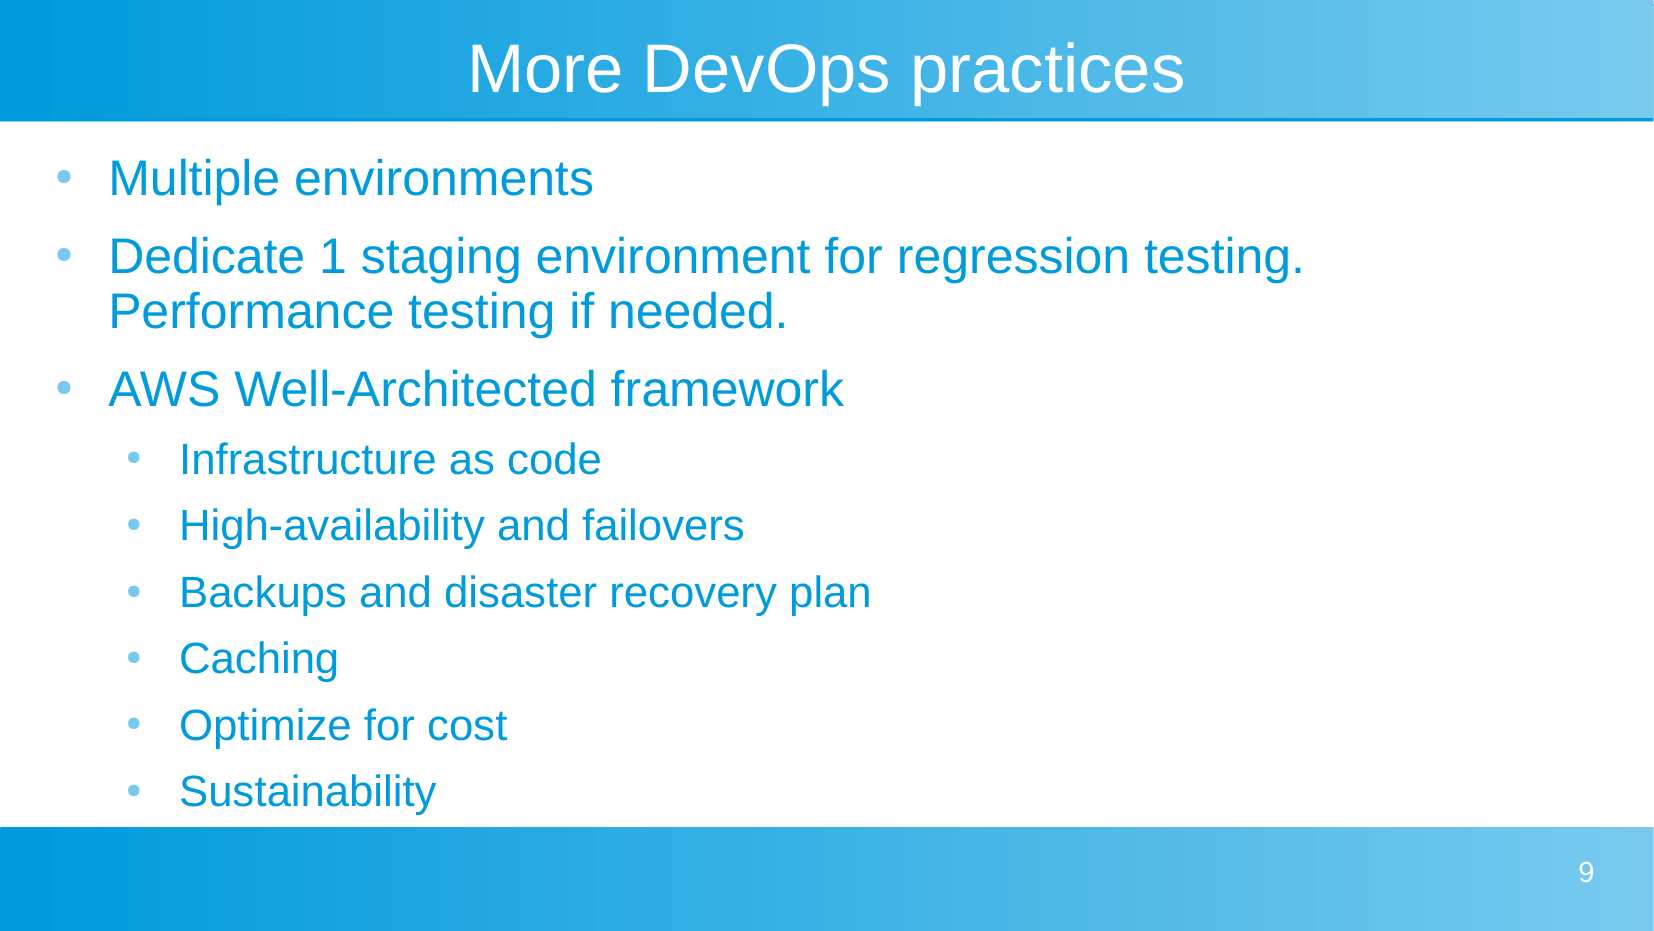

# More DevOps practices
Multiple environments
Dedicate 1 staging environment for regression testing. Performance testing if needed.
AWS Well-Architected framework
Infrastructure as code
High-availability and failovers
Backups and disaster recovery plan
Caching
Optimize for cost
Sustainability
9